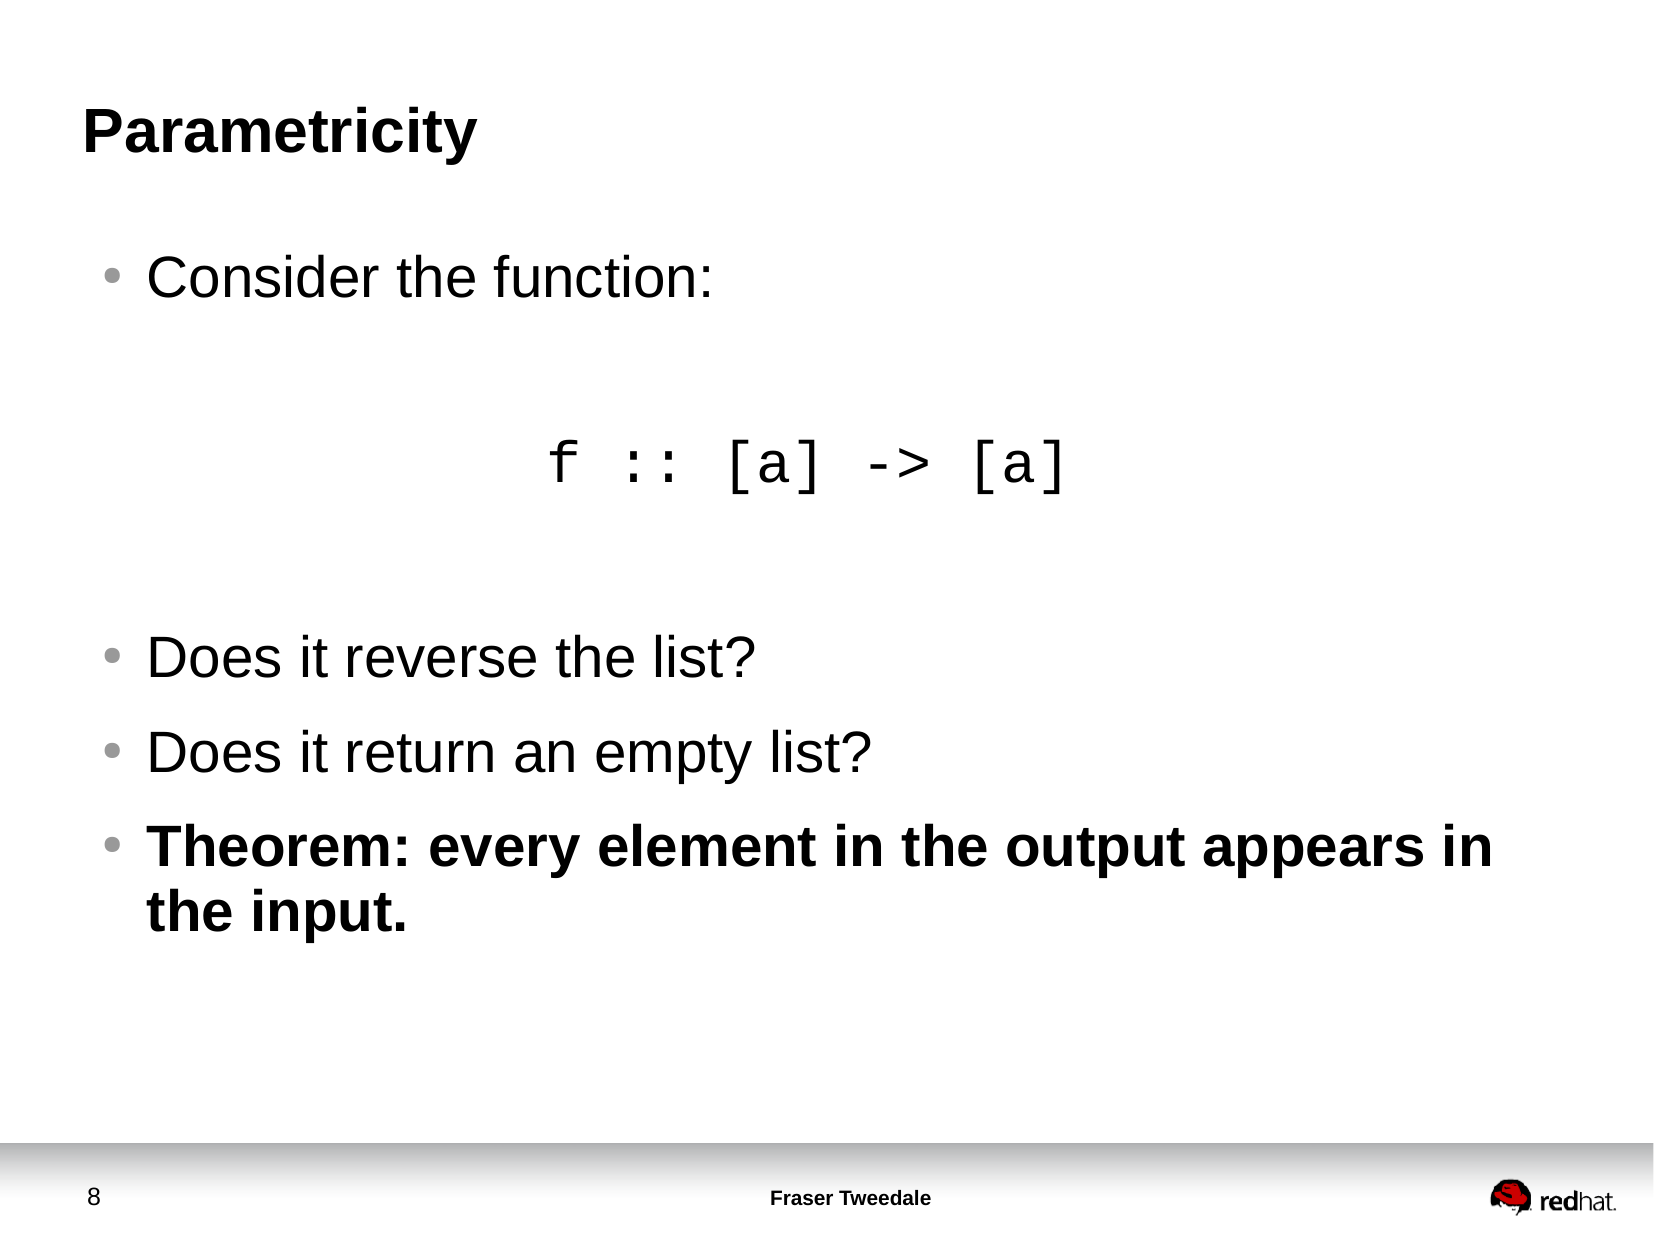

# Parametricity
Consider the function:
f :: [a] -> [a]
Does it reverse the list?
Does it return an empty list?
Theorem: every element in the output appears in the input.